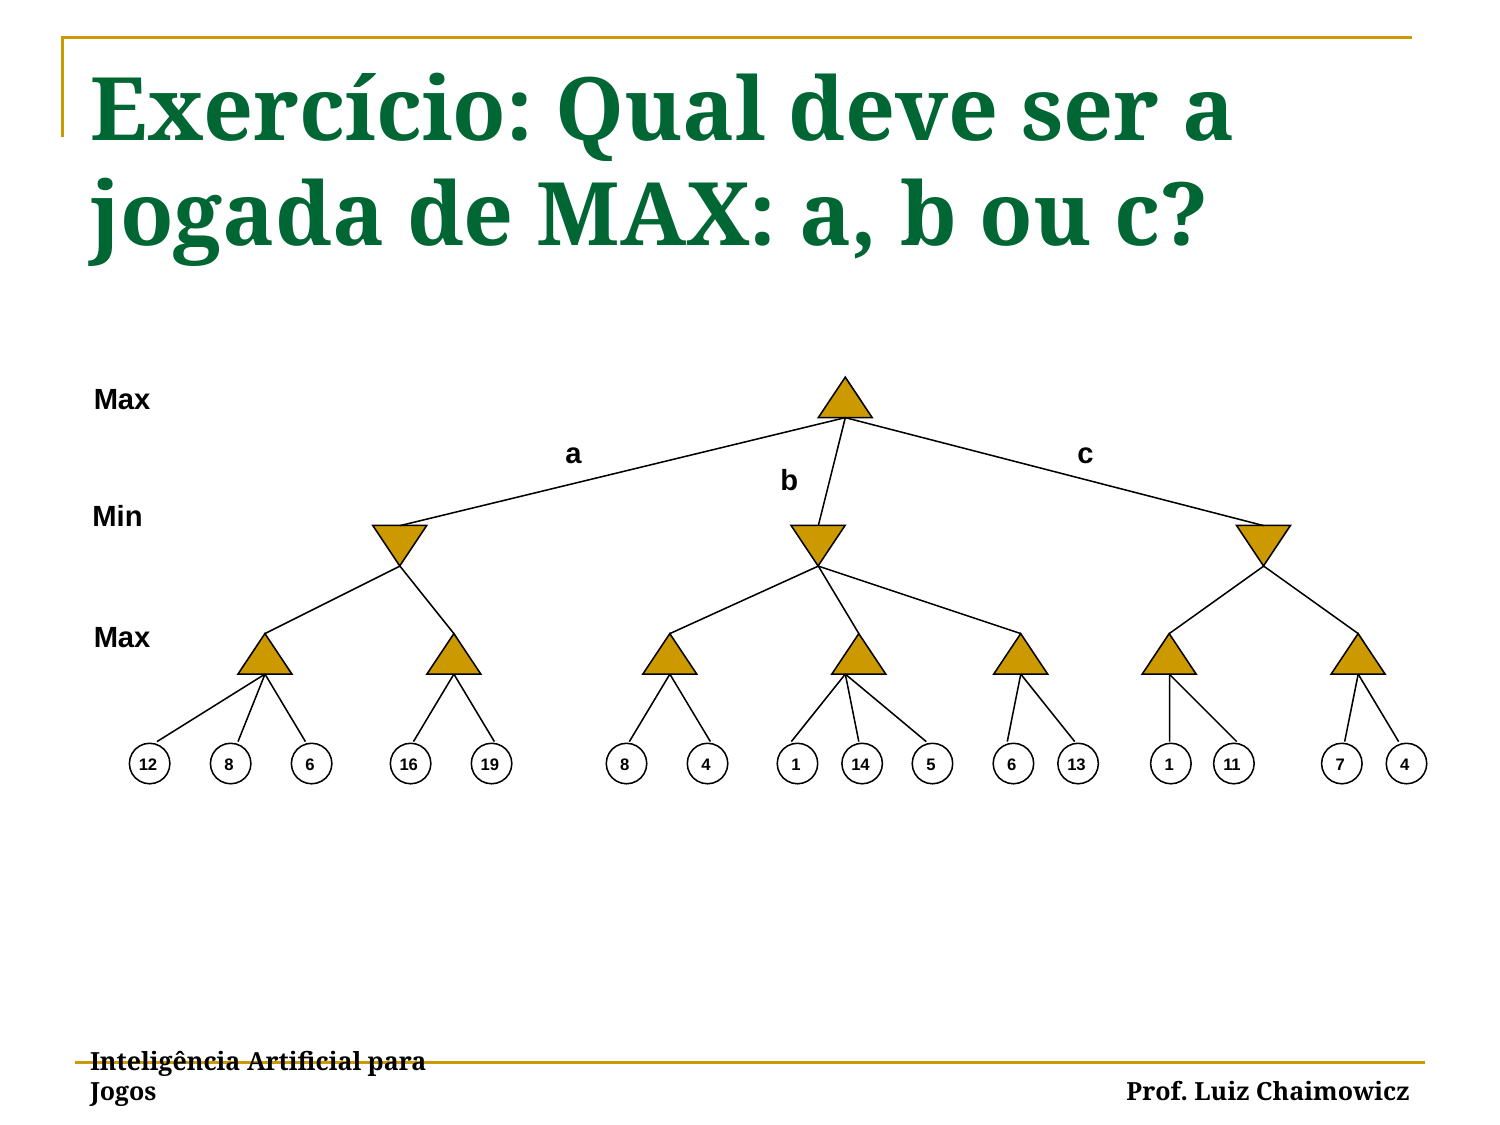

# Exercício: Qual deve ser a jogada de MAX: a, b ou c?
Max
a
c
b
Min
Max
12
8
6
16
19
8
4
1
14
5
6
13
1
11
7
4
Inteligência Artificial para Jogos